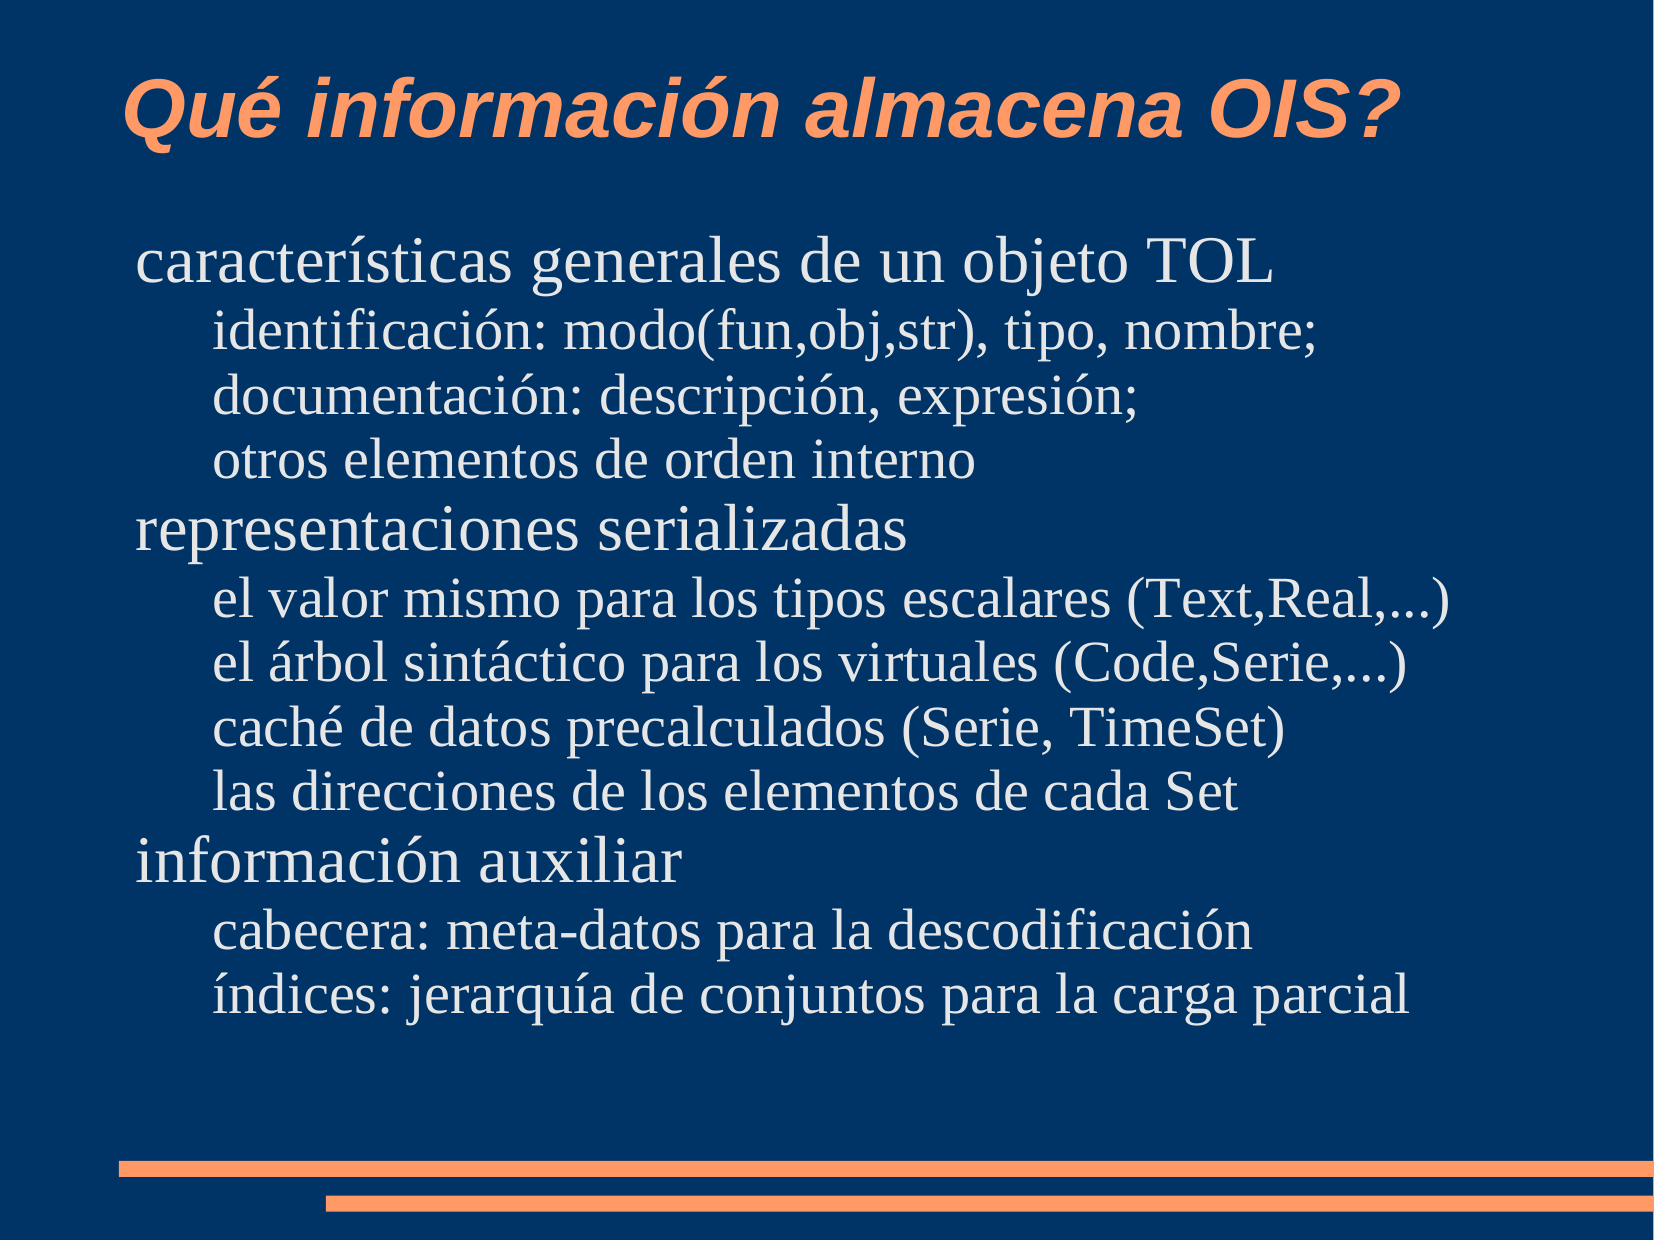

# Qué información almacena OIS?
características generales de un objeto TOL
identificación: modo(fun,obj,str), tipo, nombre;
documentación: descripción, expresión;
otros elementos de orden interno
representaciones serializadas
el valor mismo para los tipos escalares (Text,Real,...)
el árbol sintáctico para los virtuales (Code,Serie,...)
caché de datos precalculados (Serie, TimeSet)
las direcciones de los elementos de cada Set
información auxiliar
cabecera: meta-datos para la descodificación
índices: jerarquía de conjuntos para la carga parcial